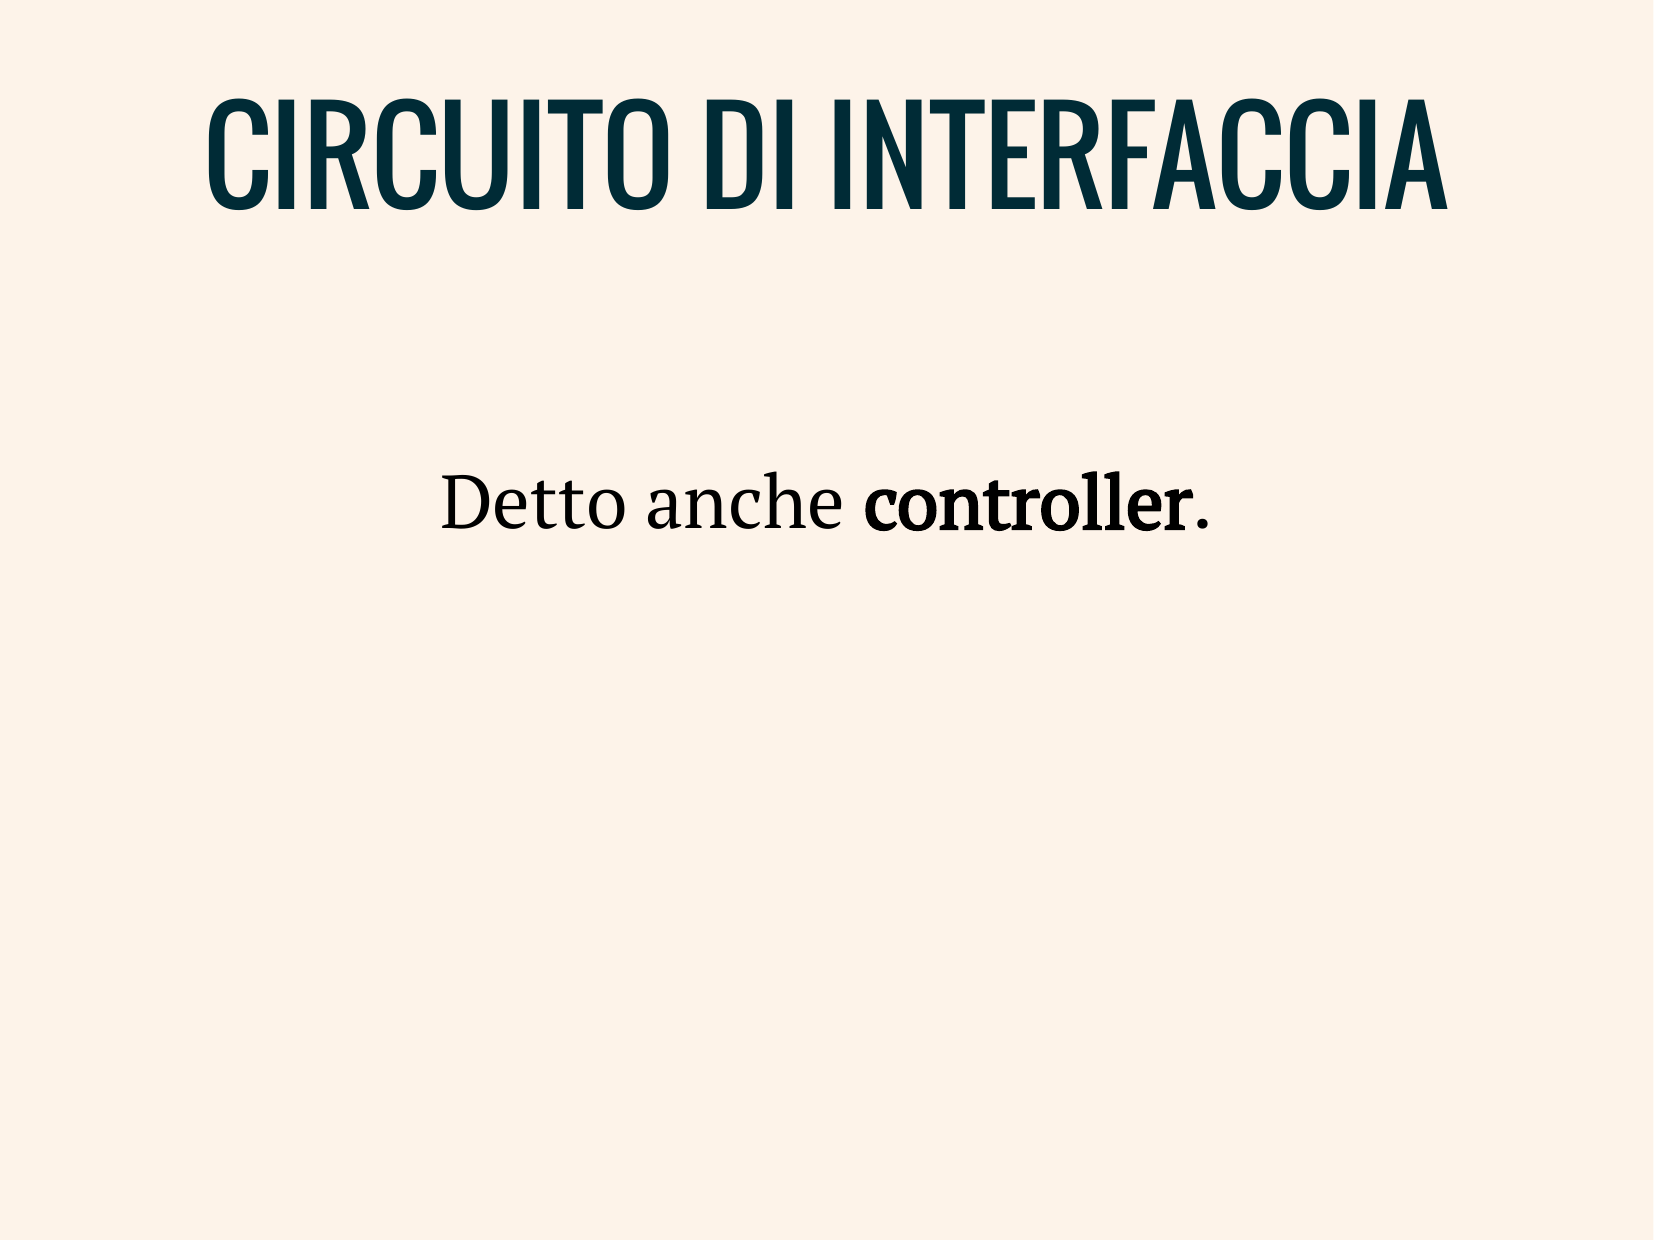

# Circuito di interfaccia
Detto anche controller.